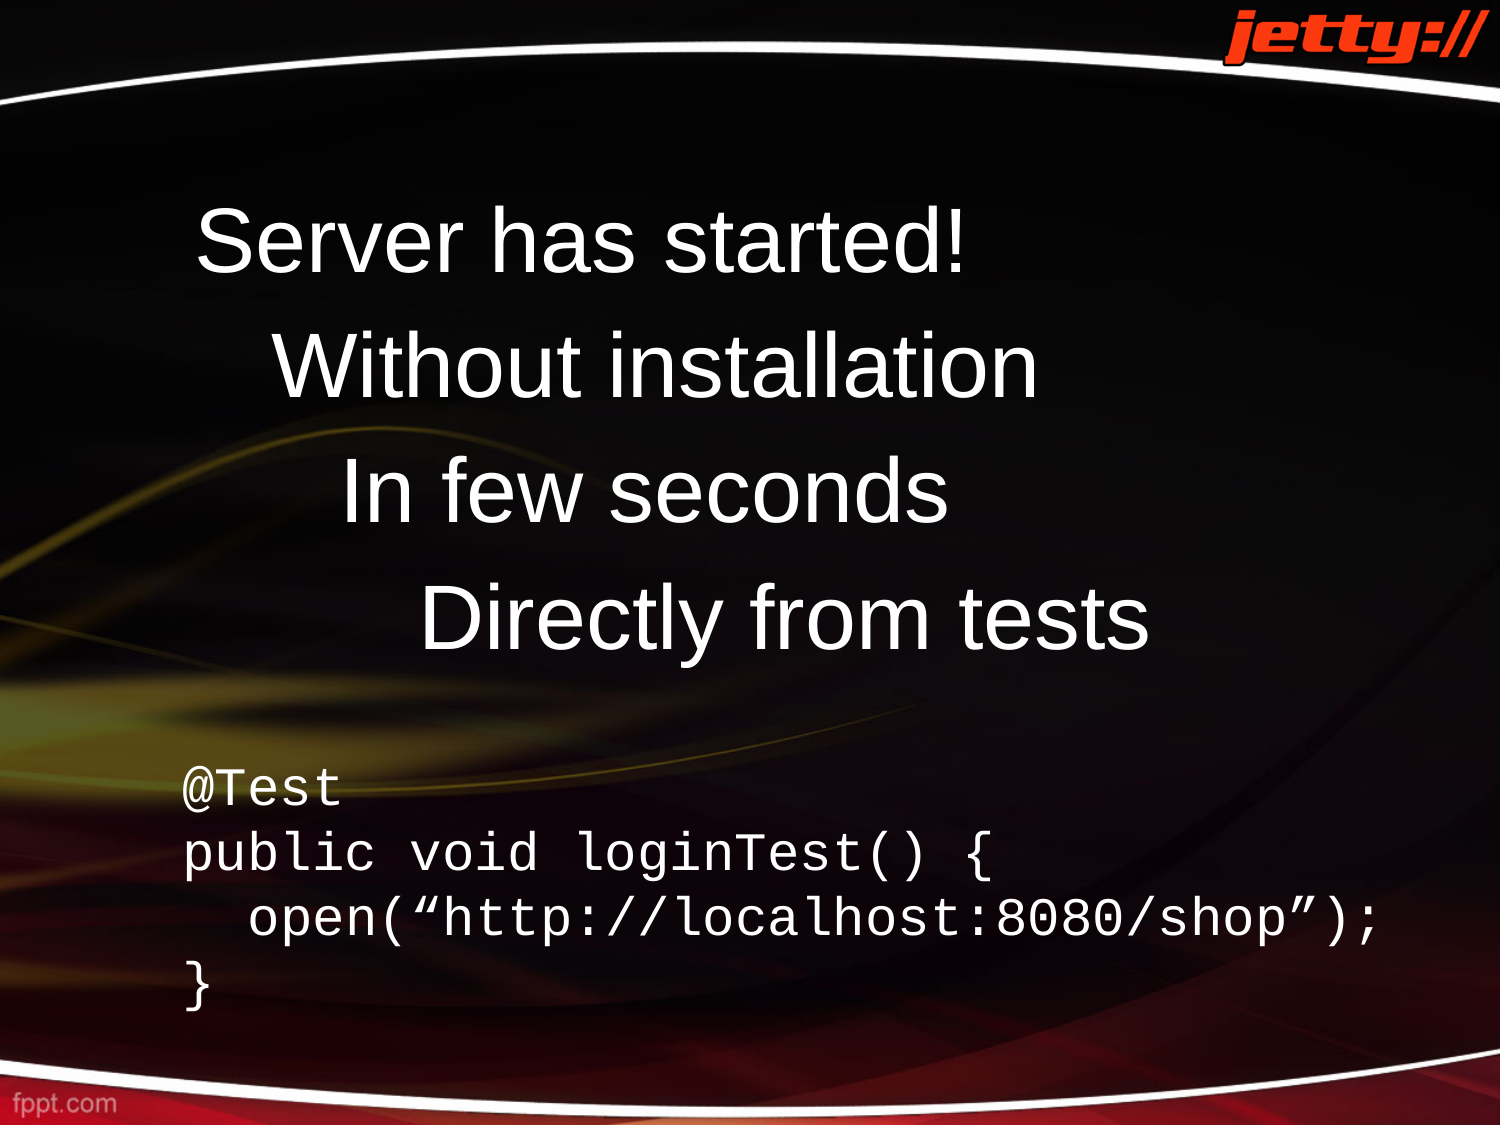

Server has started!
Without installation
In few seconds
Directly from tests
@Test
public void loginTest() {
 open(“http://localhost:8080/shop”);
}